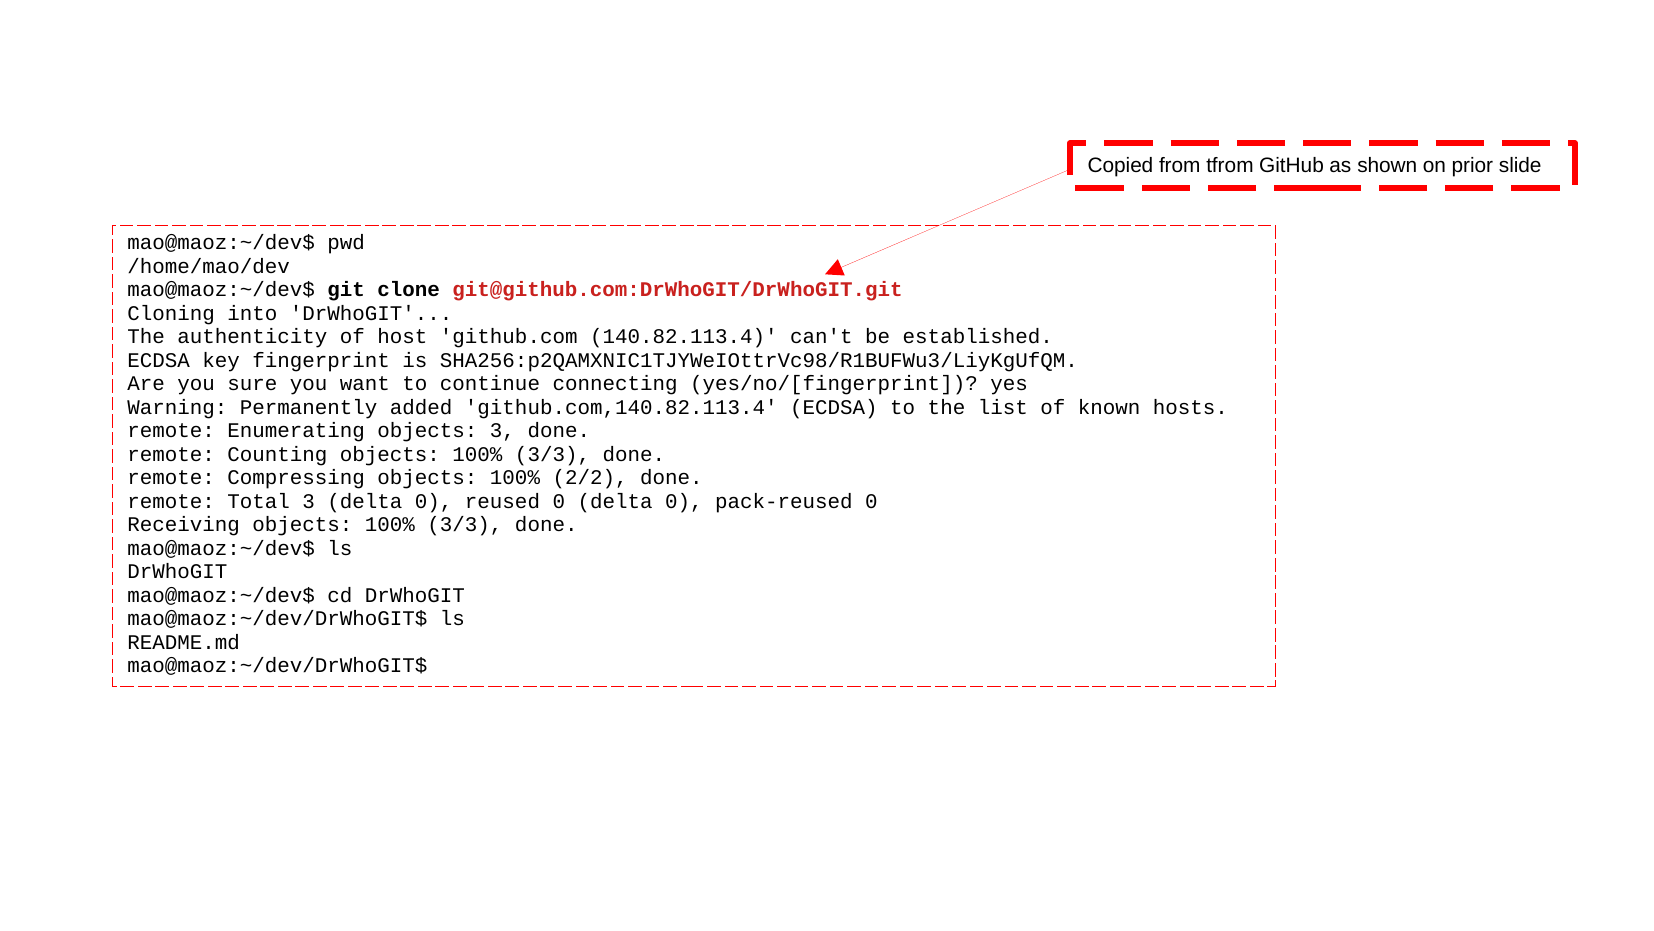

Copied from tfrom GitHub as shown on prior slide
mao@maoz:~/dev$ pwd
/home/mao/dev
mao@maoz:~/dev$ git clone git@github.com:DrWhoGIT/DrWhoGIT.git
Cloning into 'DrWhoGIT'...
The authenticity of host 'github.com (140.82.113.4)' can't be established.
ECDSA key fingerprint is SHA256:p2QAMXNIC1TJYWeIOttrVc98/R1BUFWu3/LiyKgUfQM.
Are you sure you want to continue connecting (yes/no/[fingerprint])? yes
Warning: Permanently added 'github.com,140.82.113.4' (ECDSA) to the list of known hosts.
remote: Enumerating objects: 3, done.
remote: Counting objects: 100% (3/3), done.
remote: Compressing objects: 100% (2/2), done.
remote: Total 3 (delta 0), reused 0 (delta 0), pack-reused 0
Receiving objects: 100% (3/3), done.
mao@maoz:~/dev$ ls
DrWhoGIT
mao@maoz:~/dev$ cd DrWhoGIT
mao@maoz:~/dev/DrWhoGIT$ ls
README.md
mao@maoz:~/dev/DrWhoGIT$